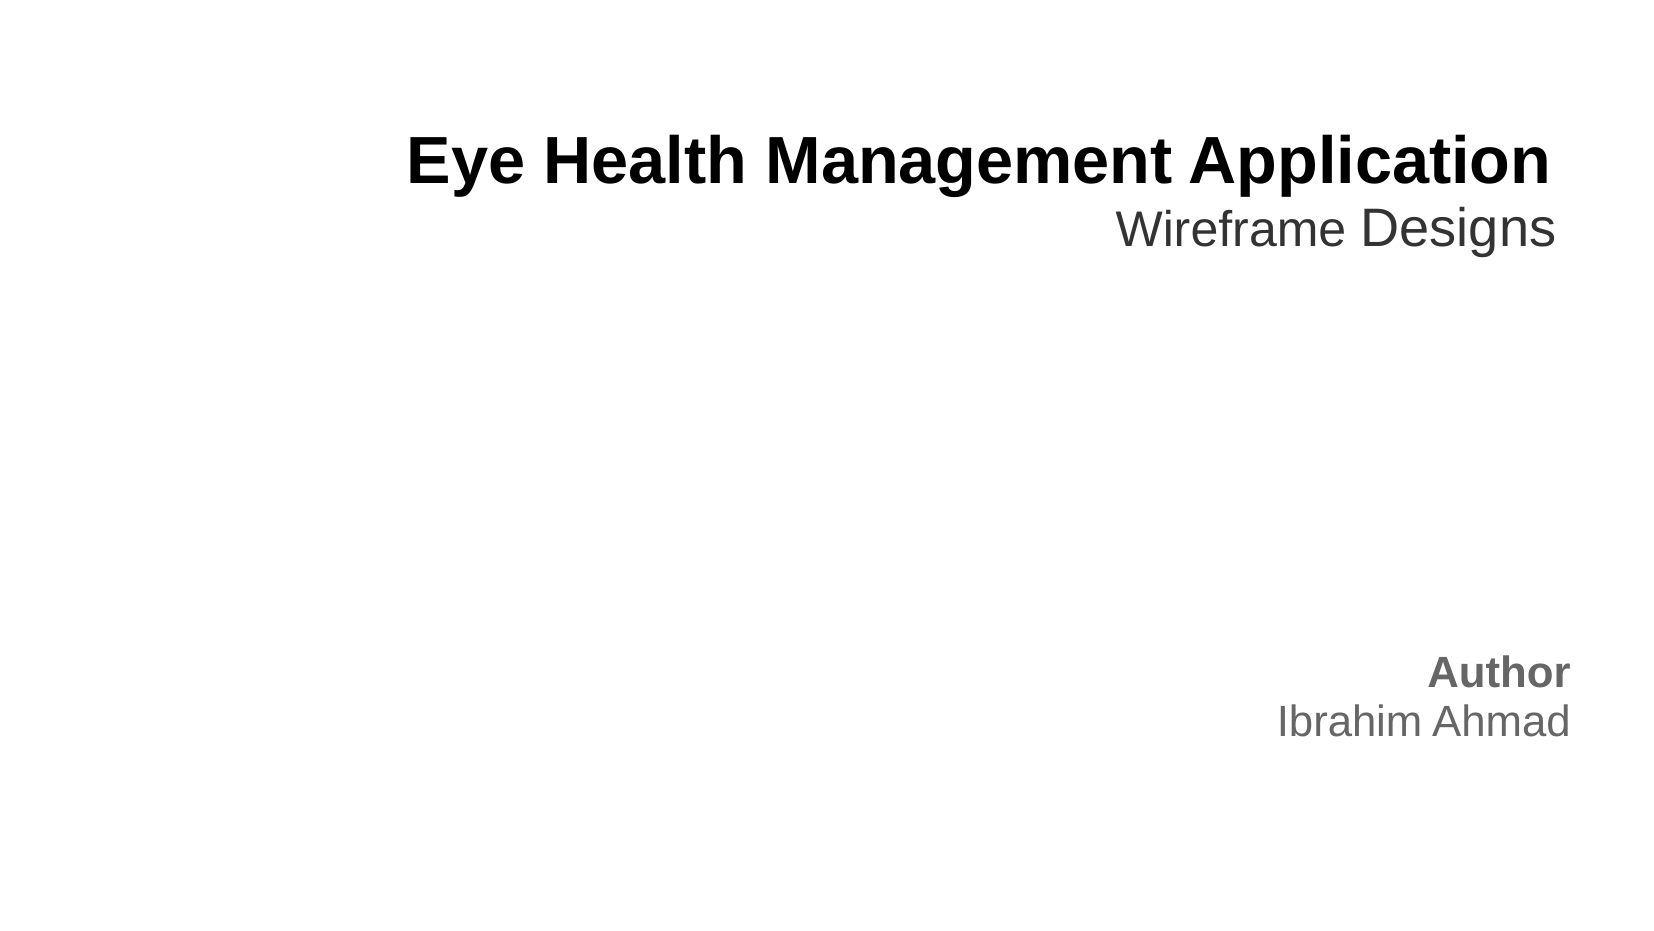

# Eye Health Management Application
 Wireframe Designs
Author
Ibrahim Ahmad